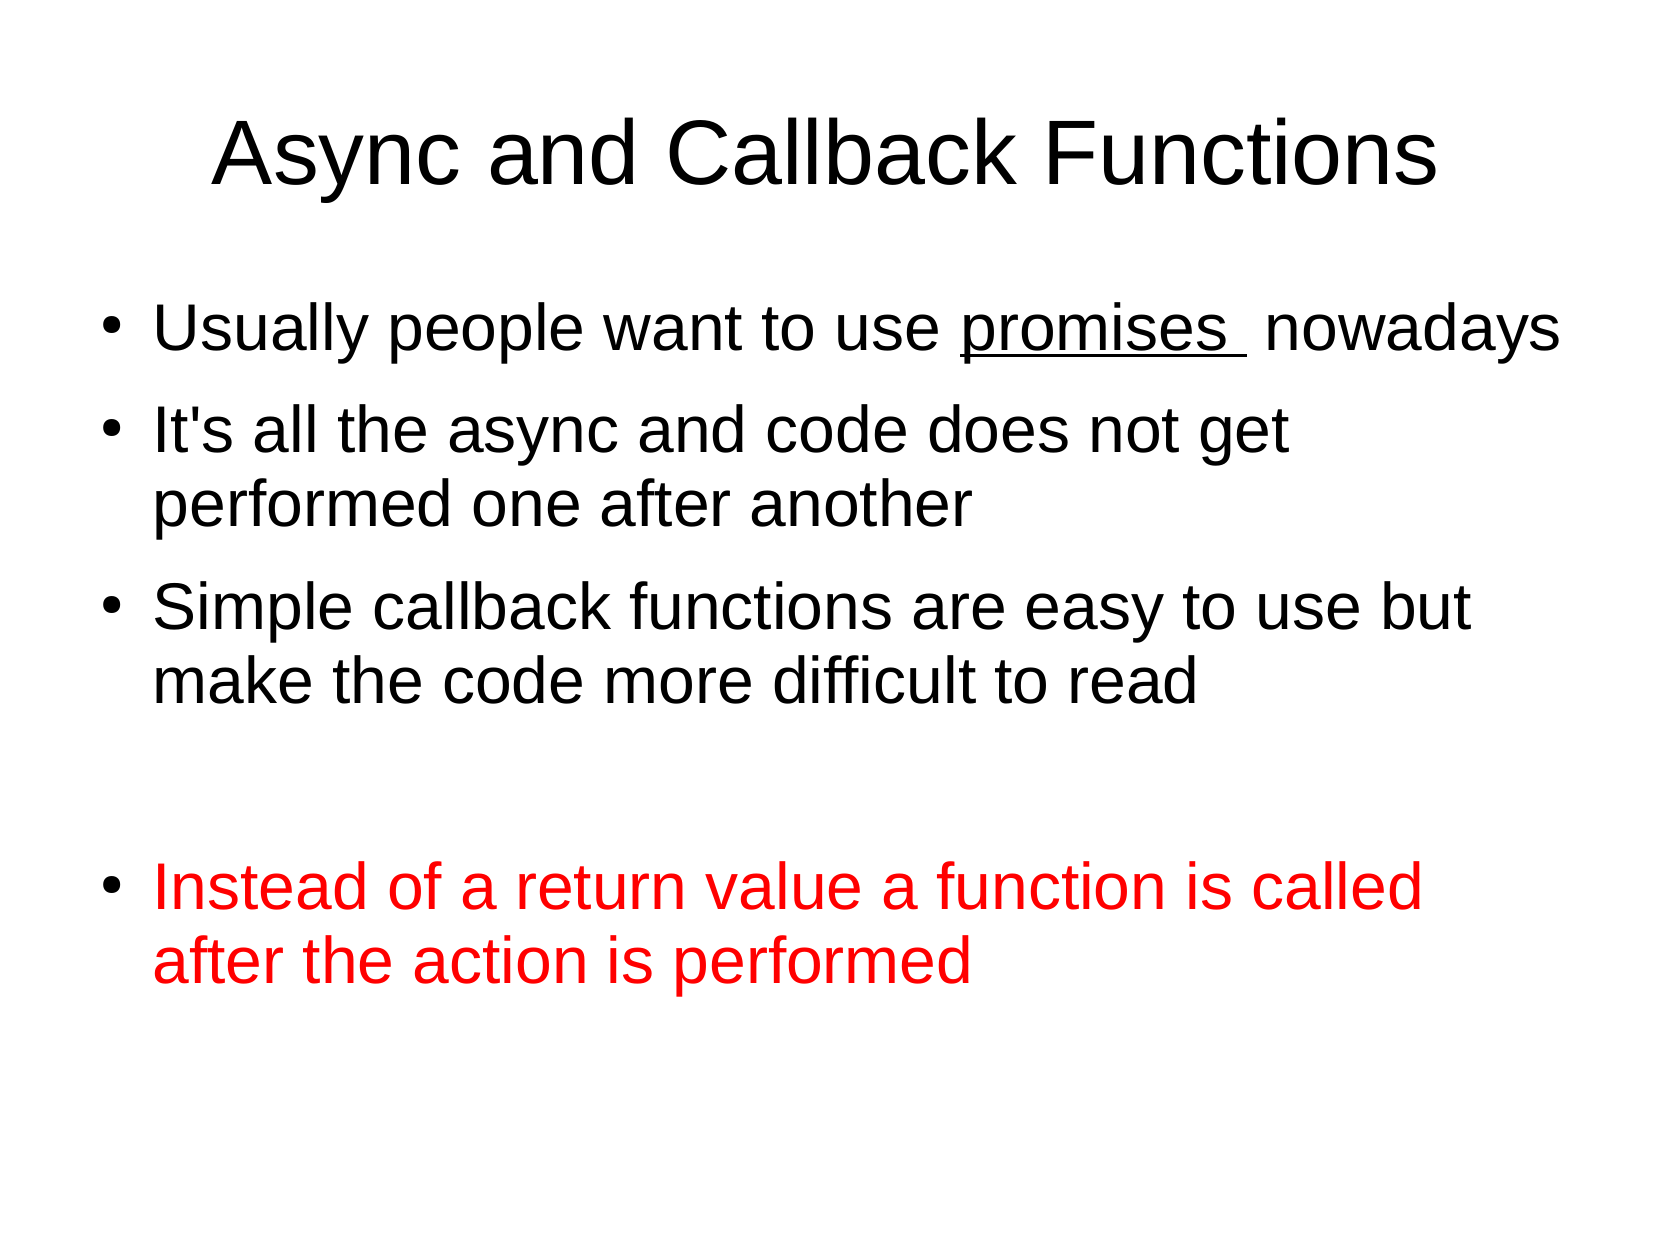

# Async and Callback Functions
Usually people want to use promises nowadays
It's all the async and code does not get performed one after another
Simple callback functions are easy to use but make the code more difficult to read
Instead of a return value a function is called after the action is performed